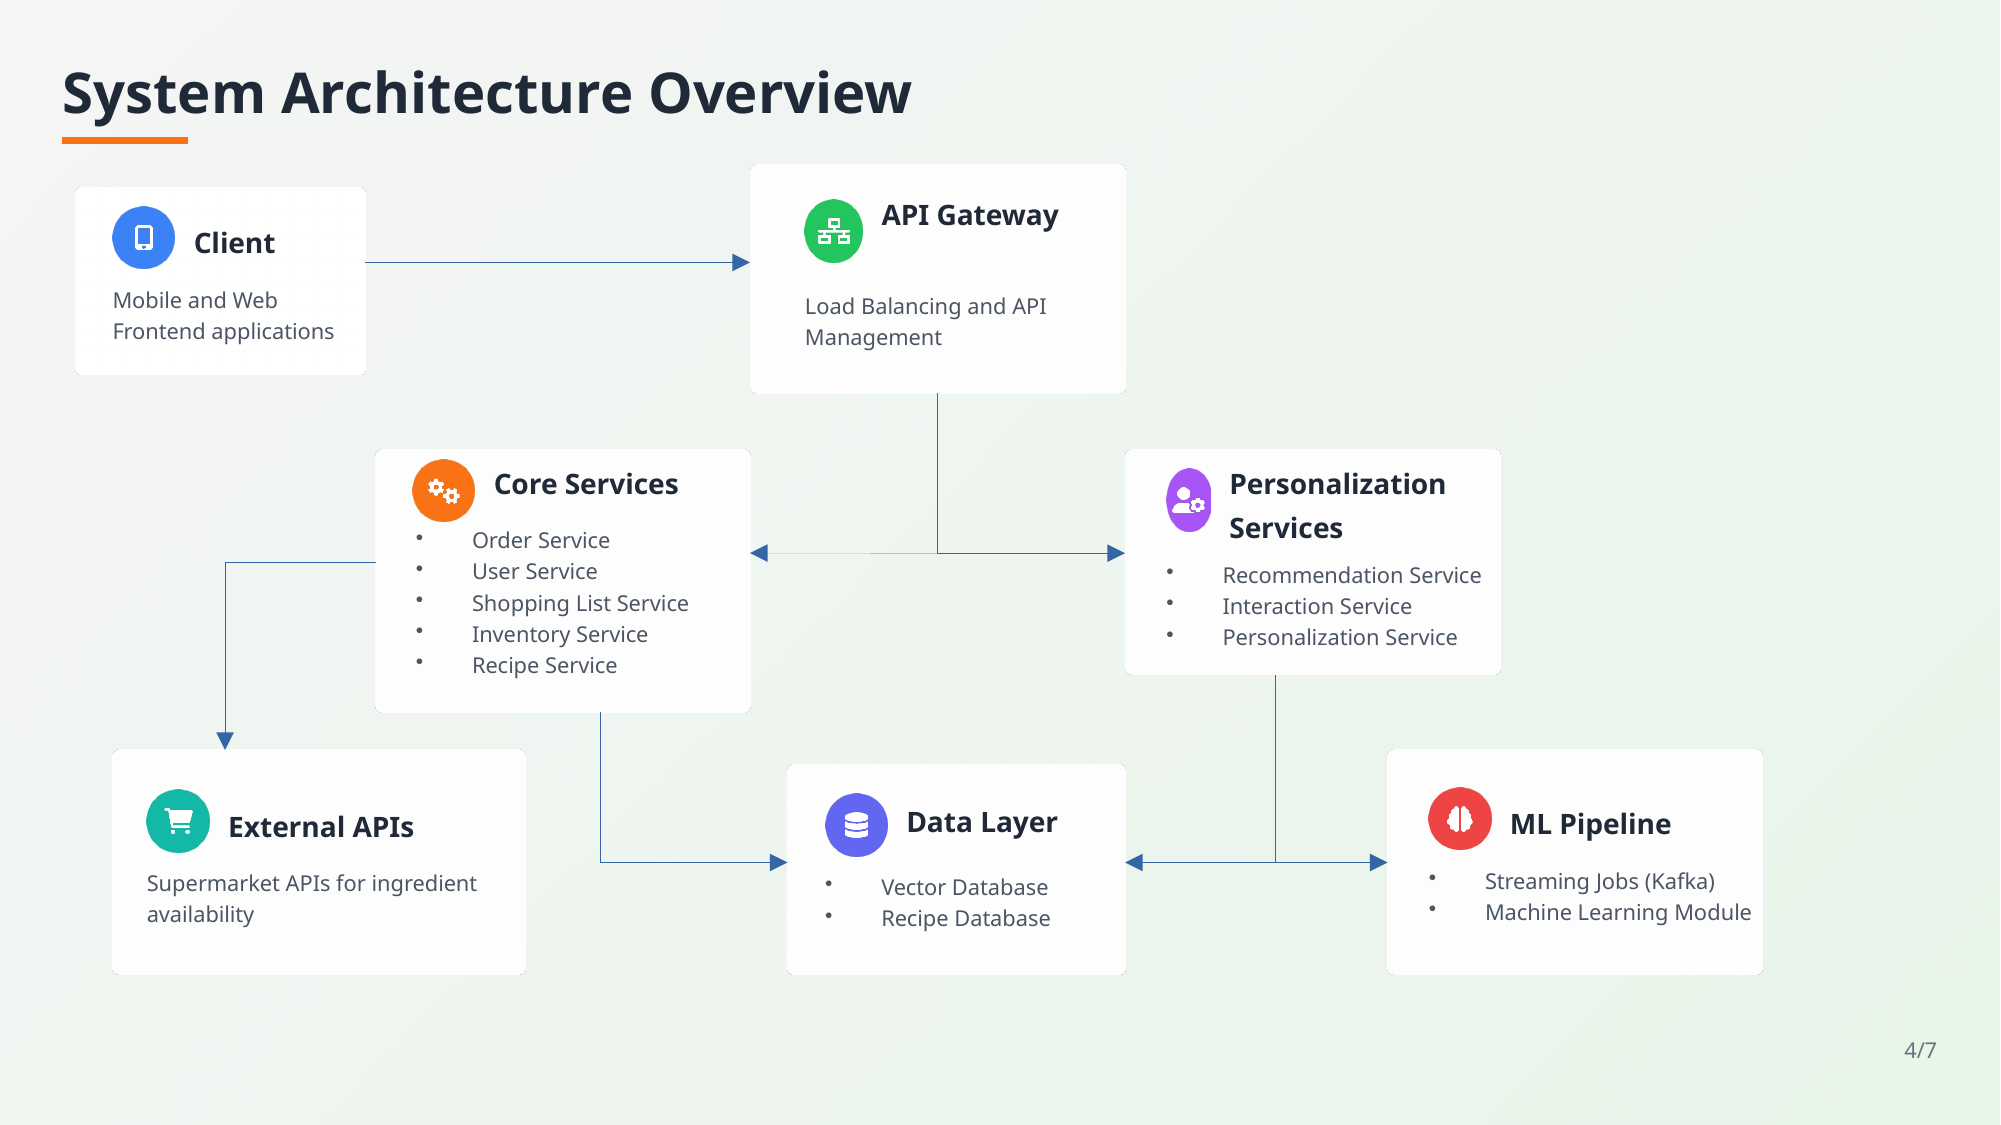

System Architecture Overview
API Gateway
Client
Mobile and Web Frontend applications
Load Balancing and API Management
Core Services
Personalization Services
Order Service
User Service
Recommendation Service
Shopping List Service
Interaction Service
Inventory Service
Personalization Service
Recipe Service
Data Layer
ML Pipeline
External APIs
Streaming Jobs (Kafka)
Supermarket APIs for ingredient availability
Vector Database
Machine Learning Module
Recipe Database
4/7